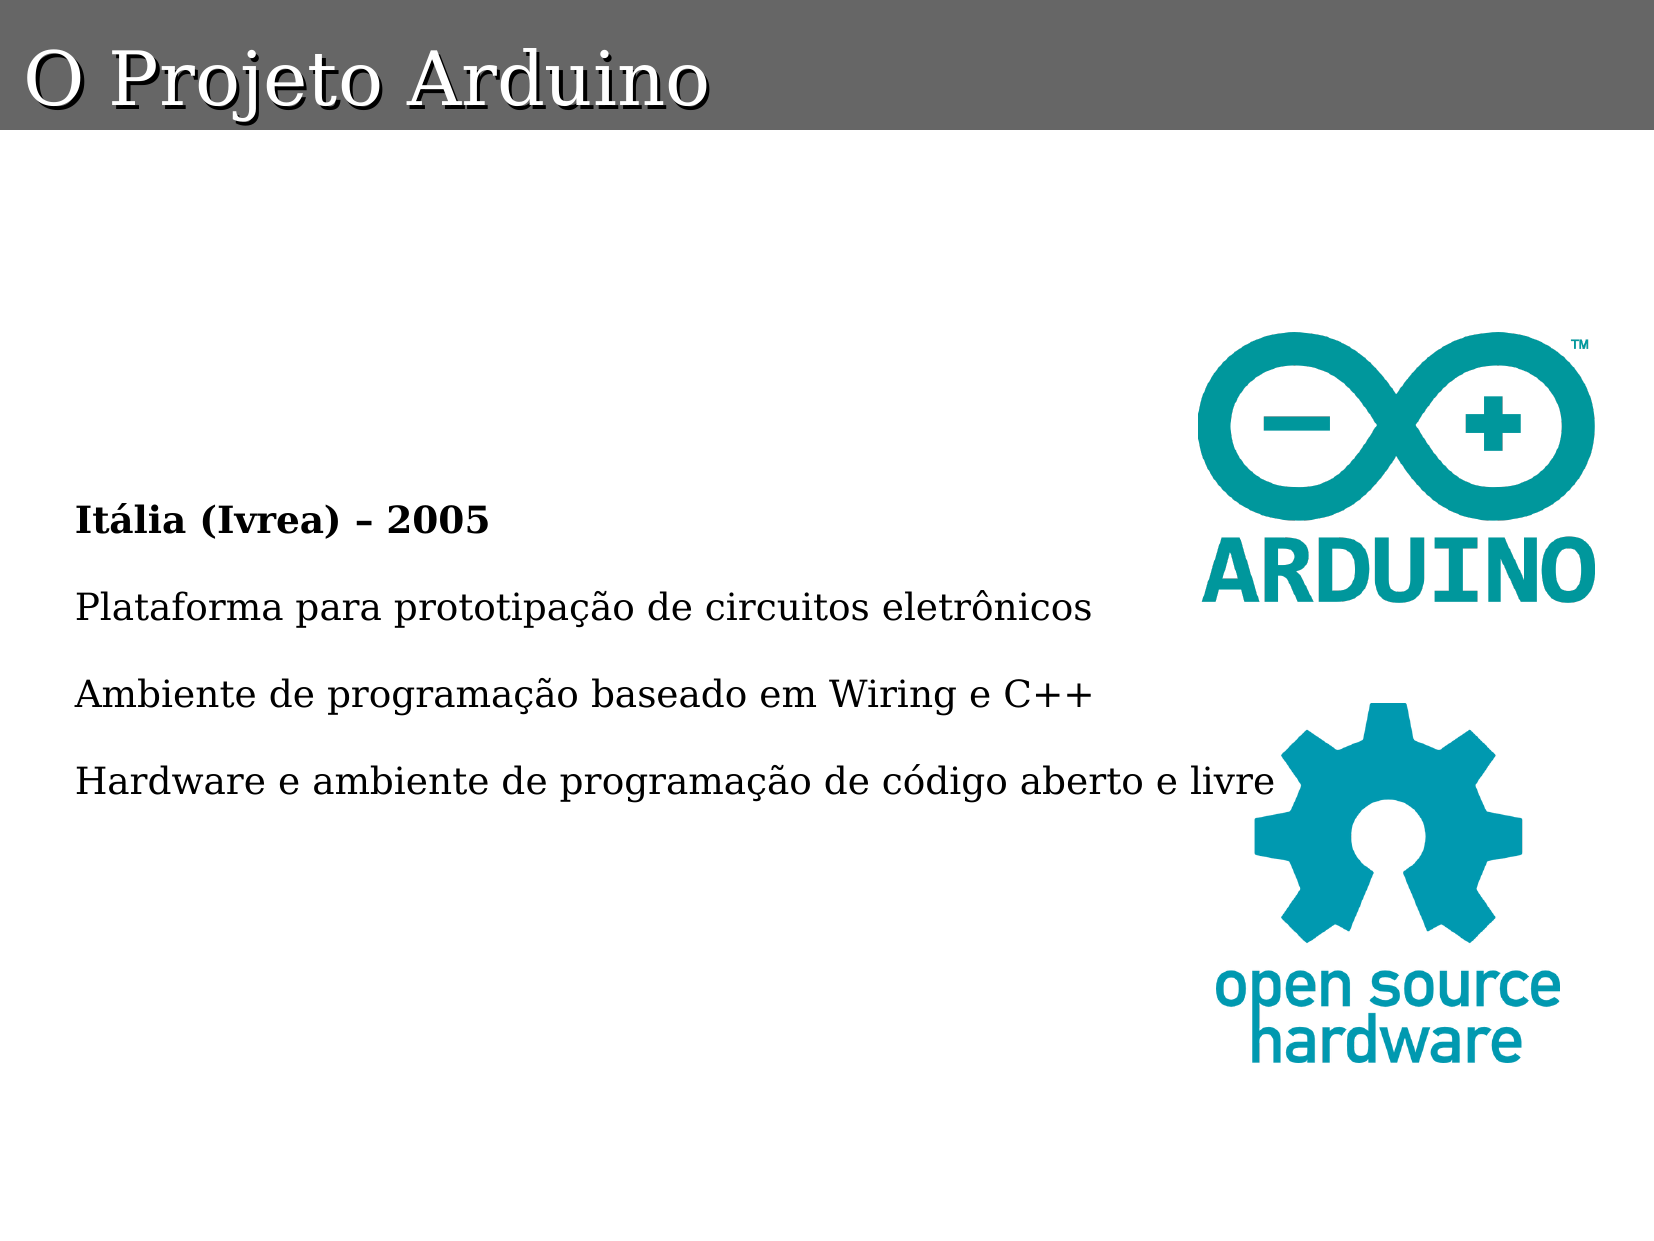

# O Projeto Arduino
Itália (Ivrea) – 2005
Plataforma para prototipação de circuitos eletrônicos
Ambiente de programação baseado em Wiring e C++
Hardware e ambiente de programação de código aberto e livre